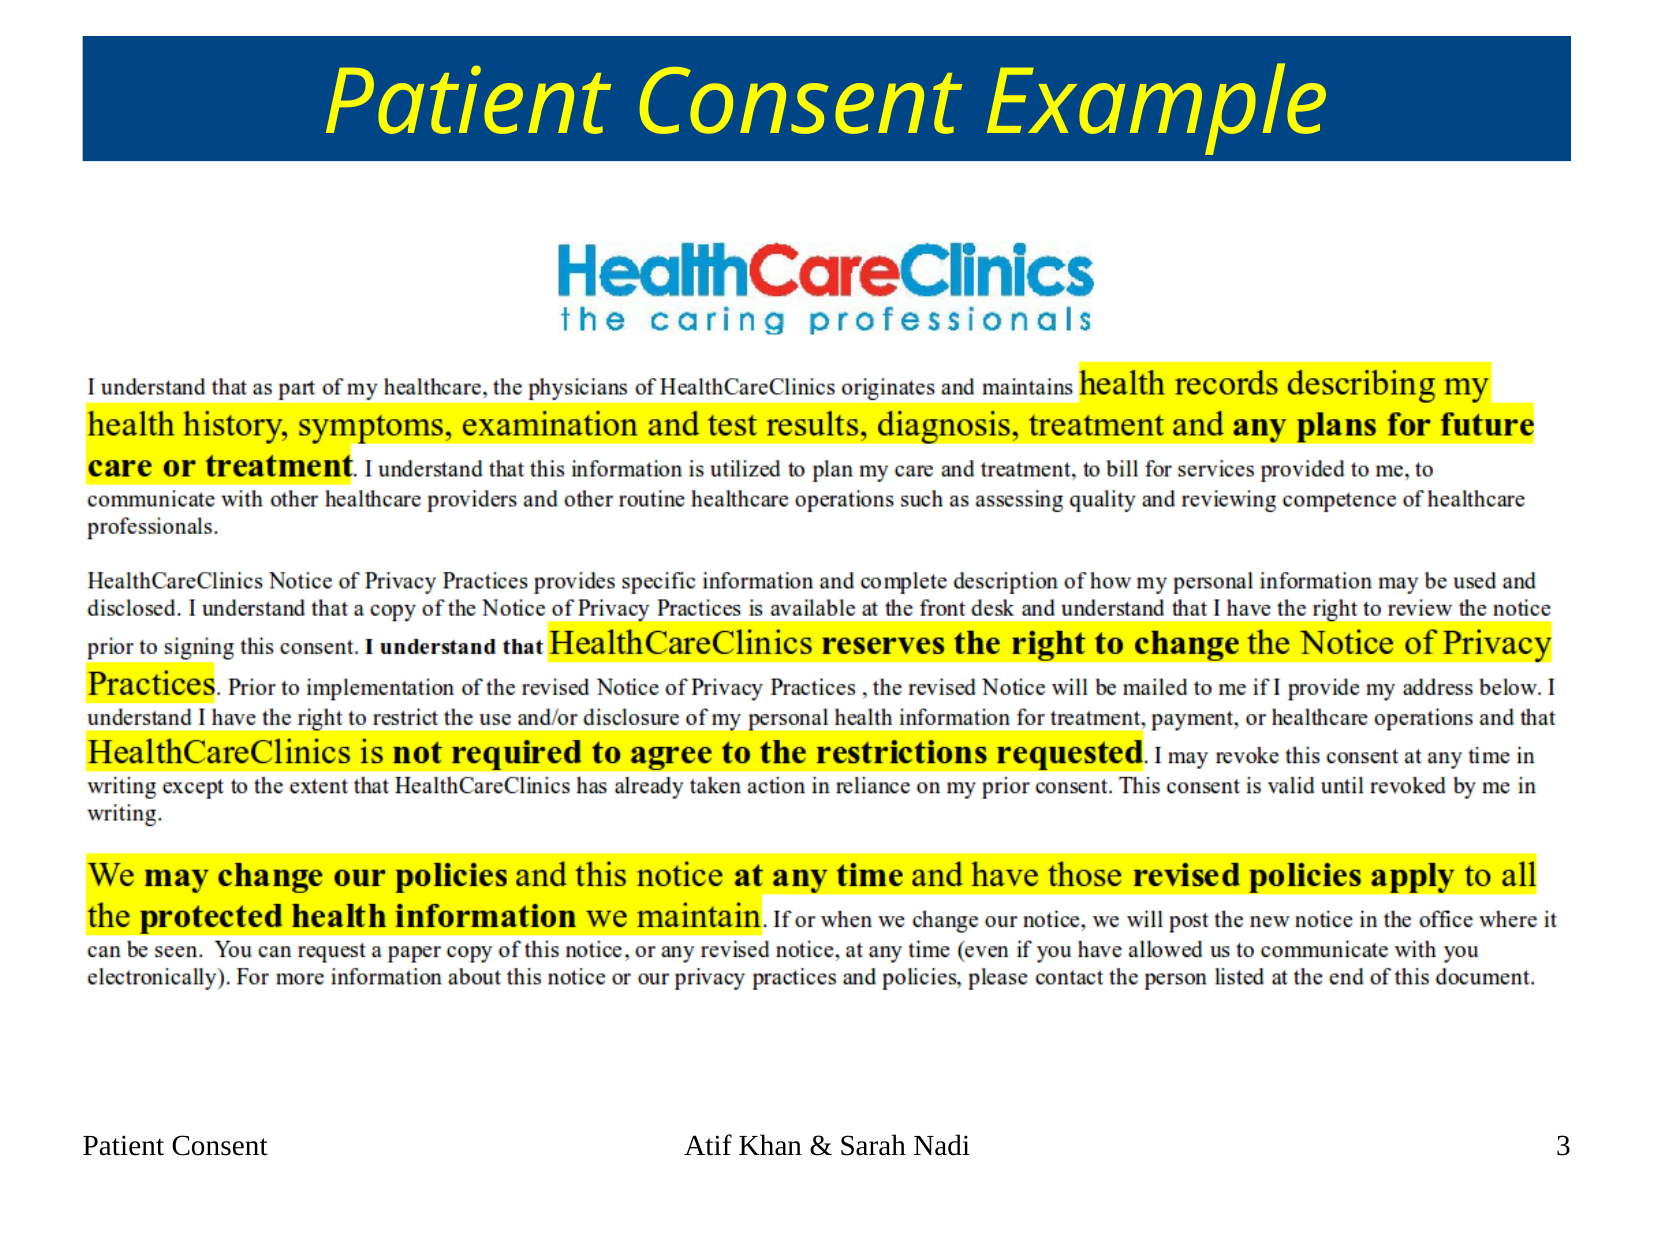

# Patient Consent Example
Patient Consent
Atif Khan & Sarah Nadi
3